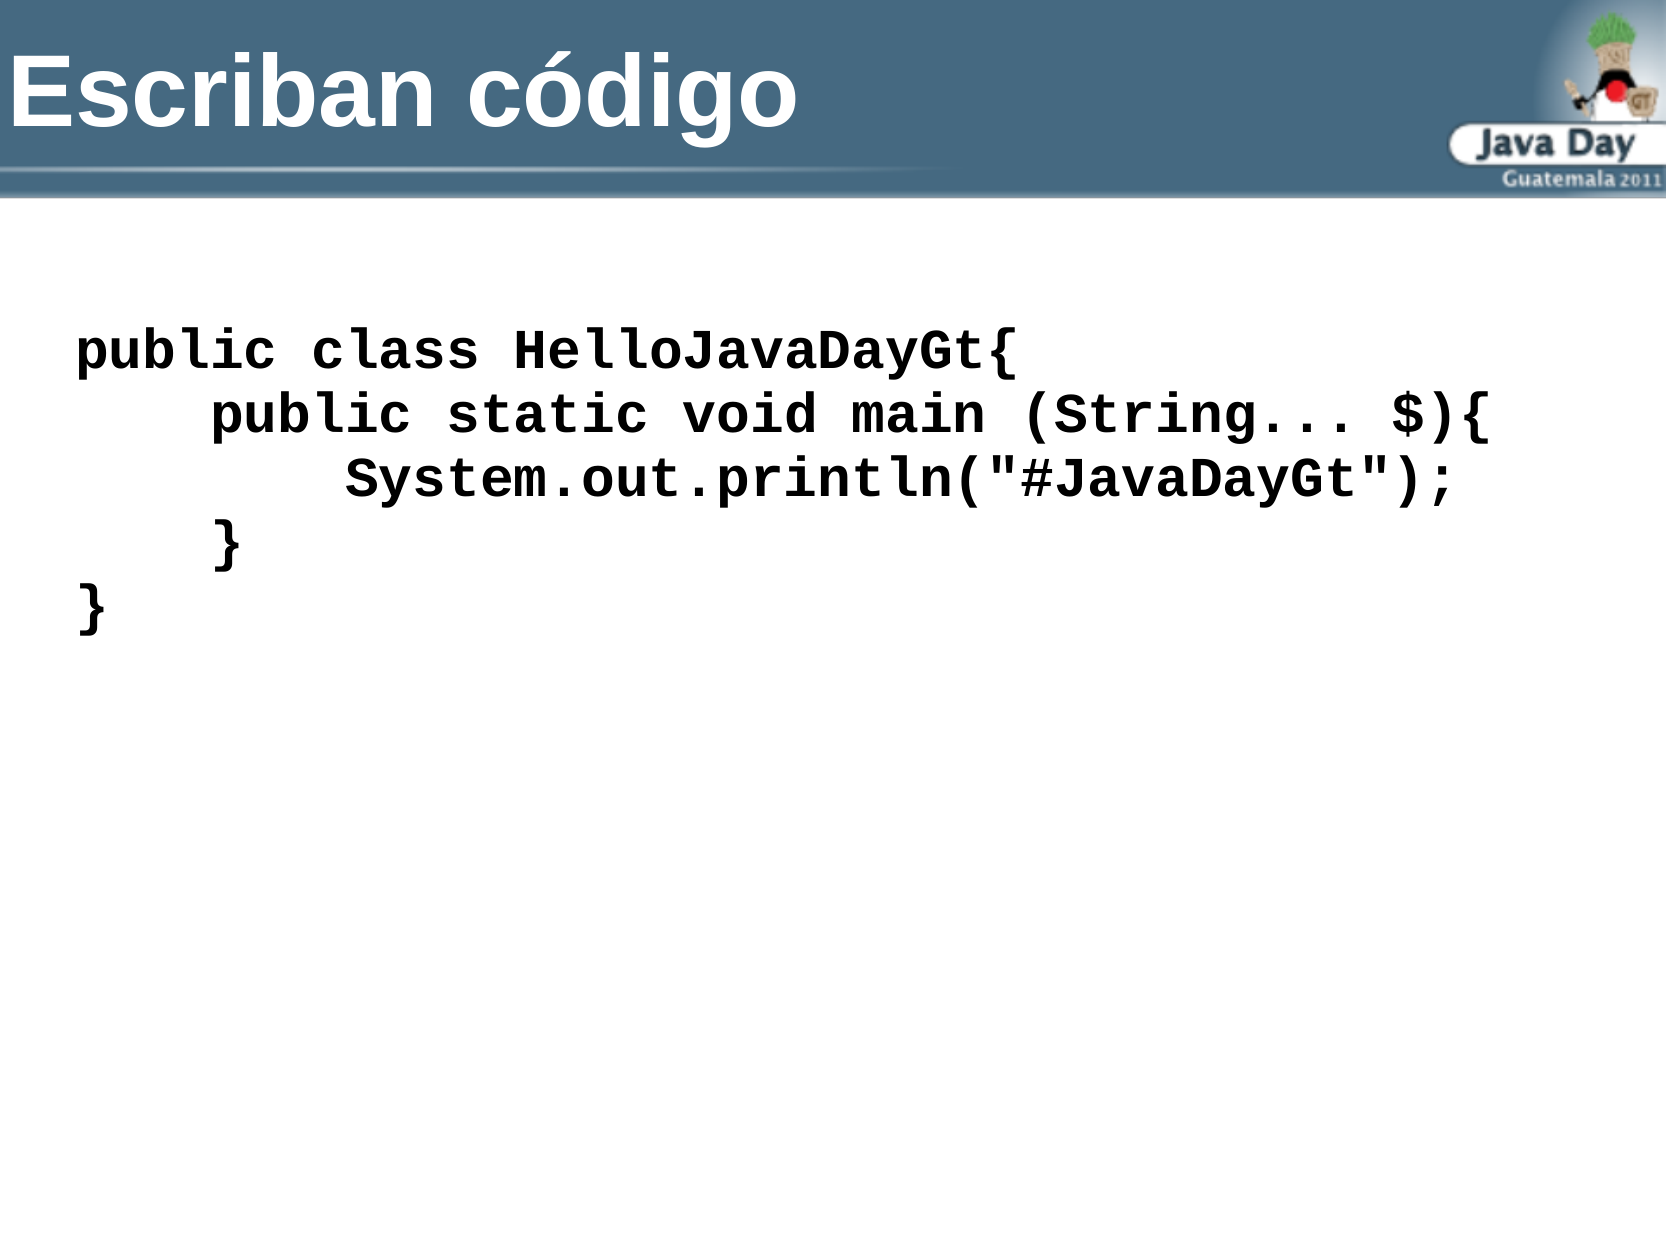

Escriban código
public class HelloJavaDayGt{
    public static void main (String... $){
        System.out.println("#JavaDayGt");
    }
}